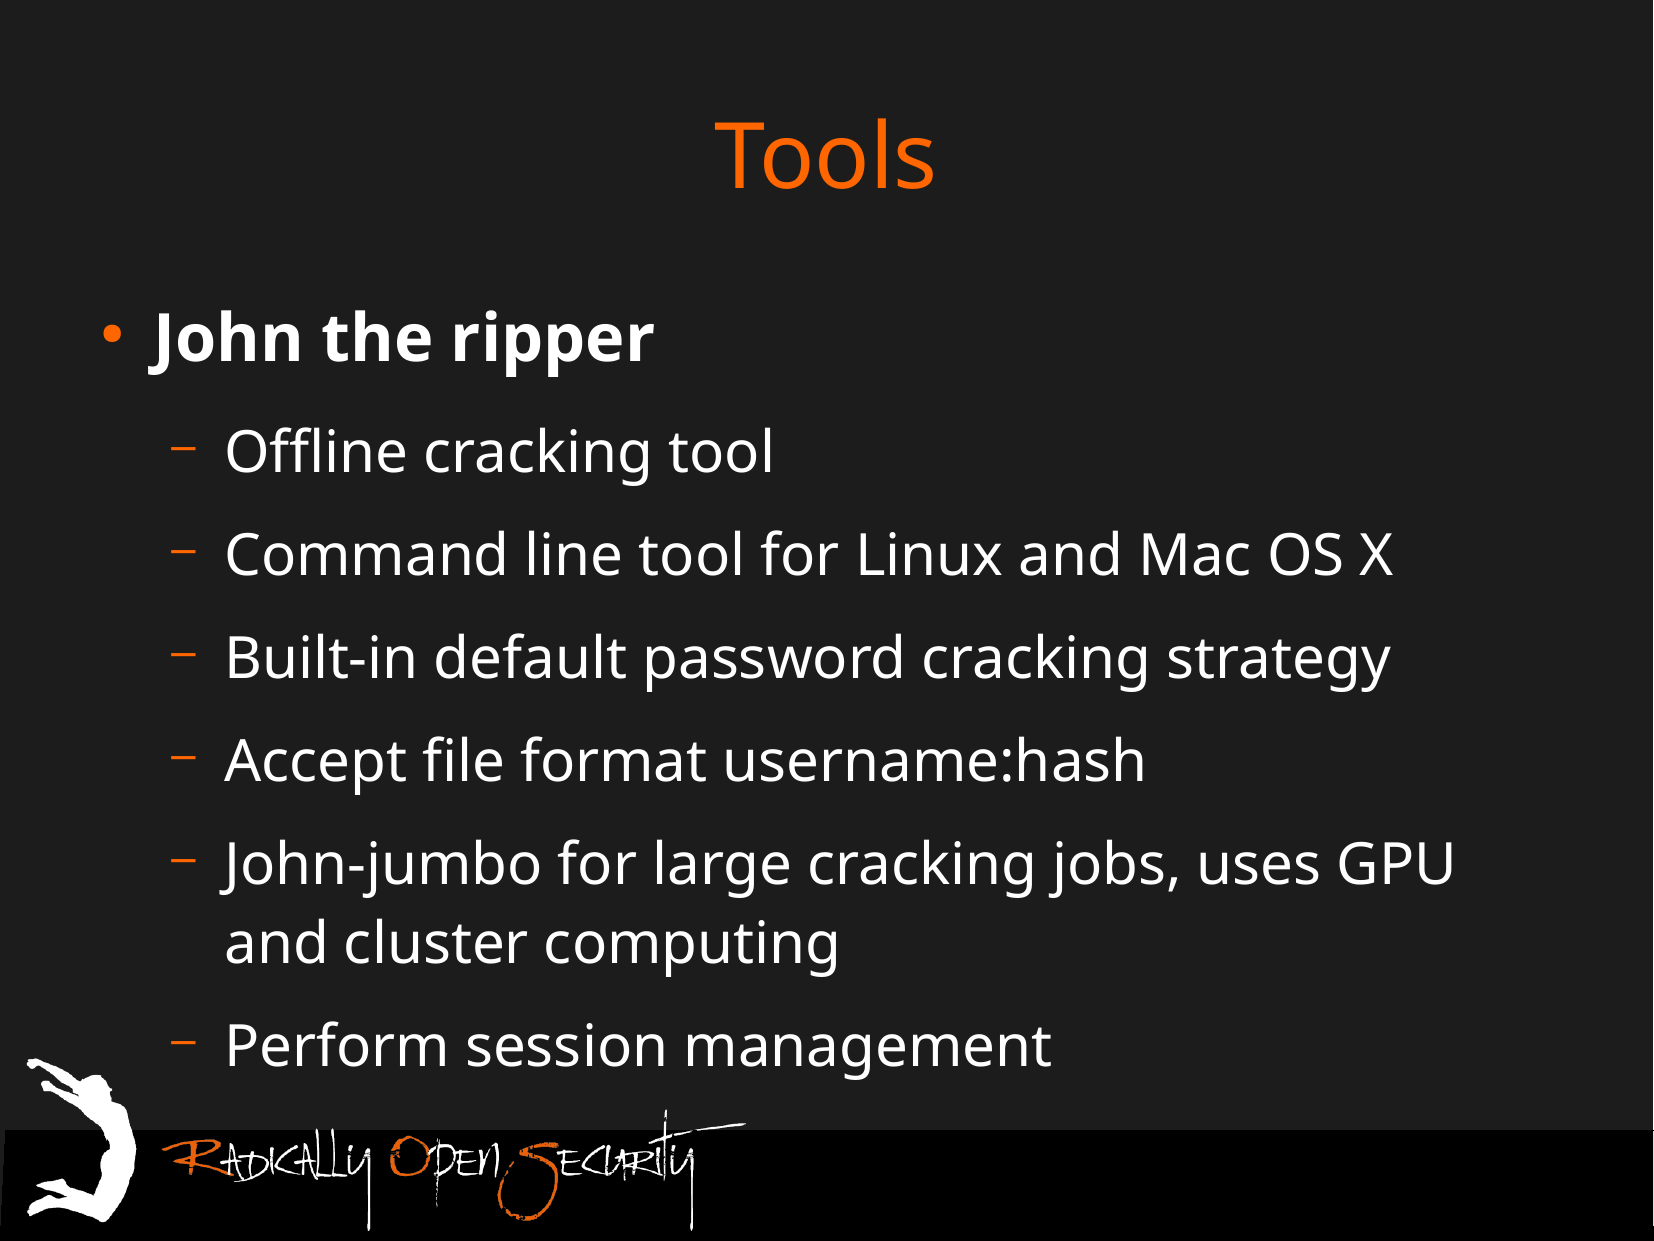

# Tools
John the ripper
Offline cracking tool
Command line tool for Linux and Mac OS X
Built-in default password cracking strategy
Accept file format username:hash
John-jumbo for large cracking jobs, uses GPU and cluster computing
Perform session management